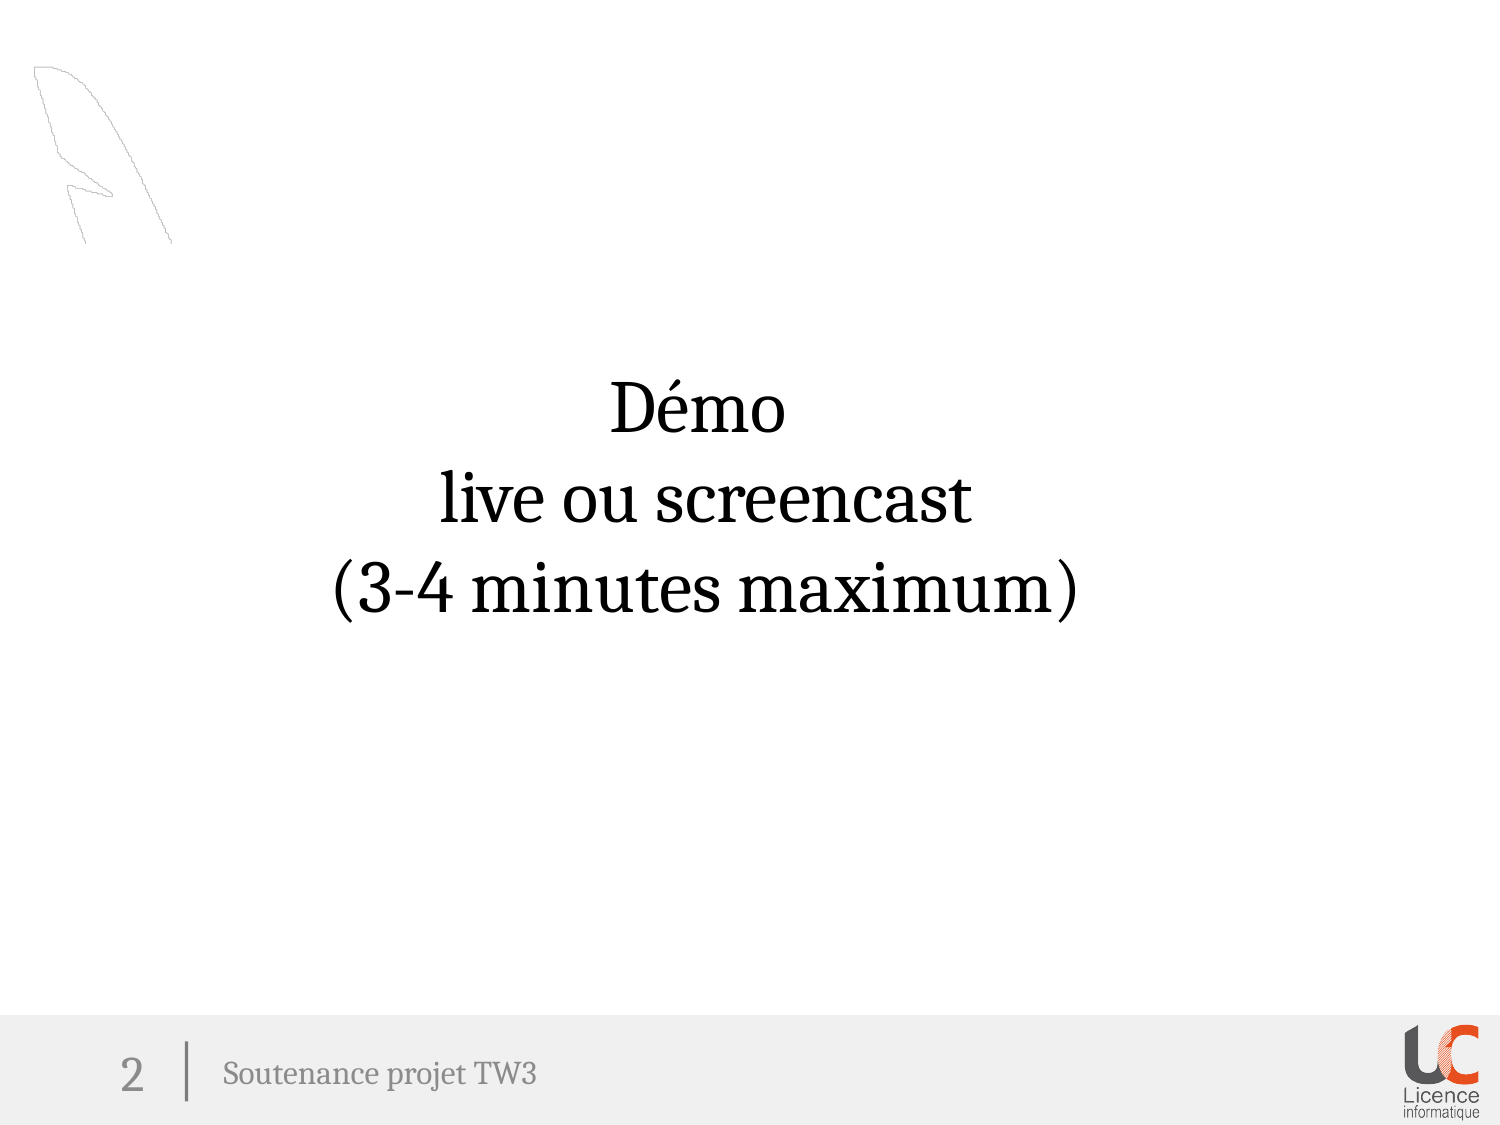

Démo
live ou screencast
(3-4 minutes maximum)
Soutenance projet TW3